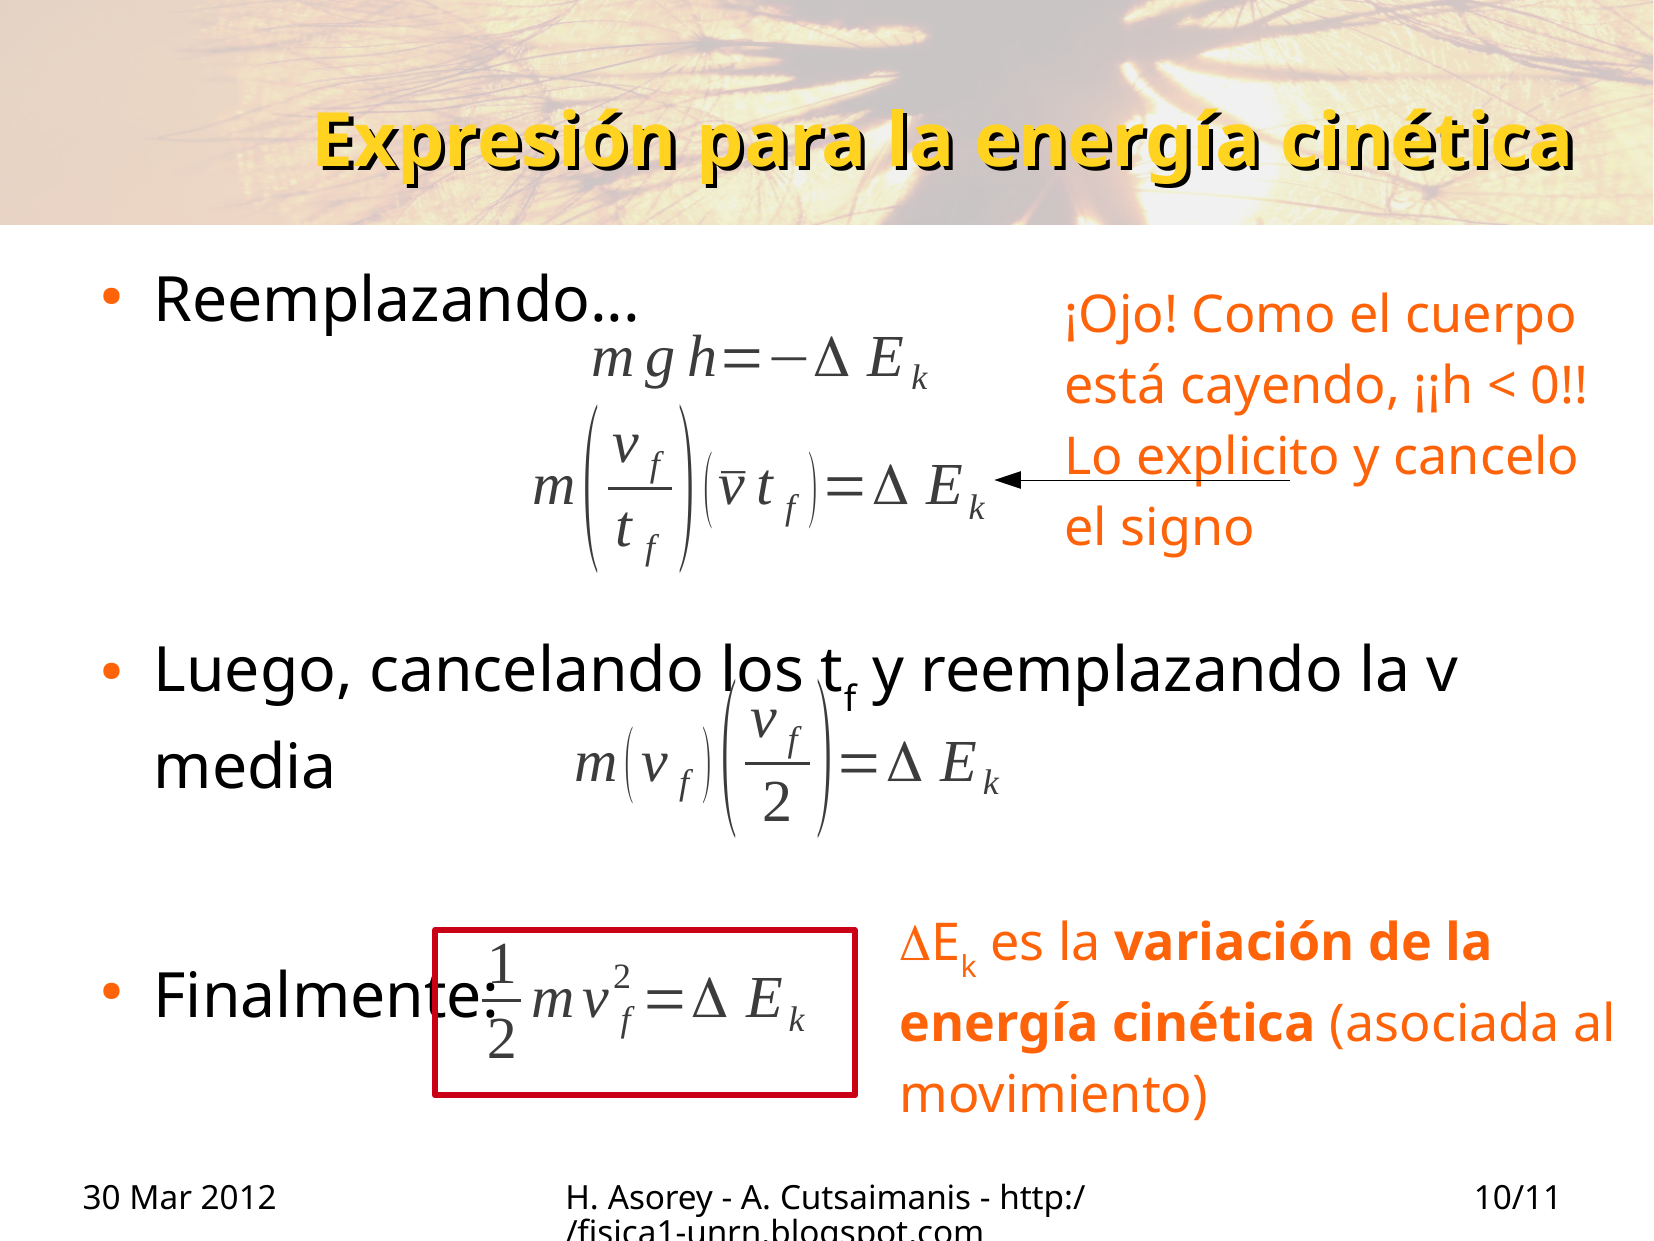

# Expresión para la energía cinética
Reemplazando...
Luego, cancelando los tf y reemplazando la v media
Finalmente:
¡Ojo! Como el cuerpo está cayendo, ¡¡h < 0!! Lo explicito y cancelo el signo
DEk es la variación de la energía cinética (asociada al movimiento)
30 Mar 2012
H. Asorey - A. Cutsaimanis - http://fisica1-unrn.blogspot.com
10